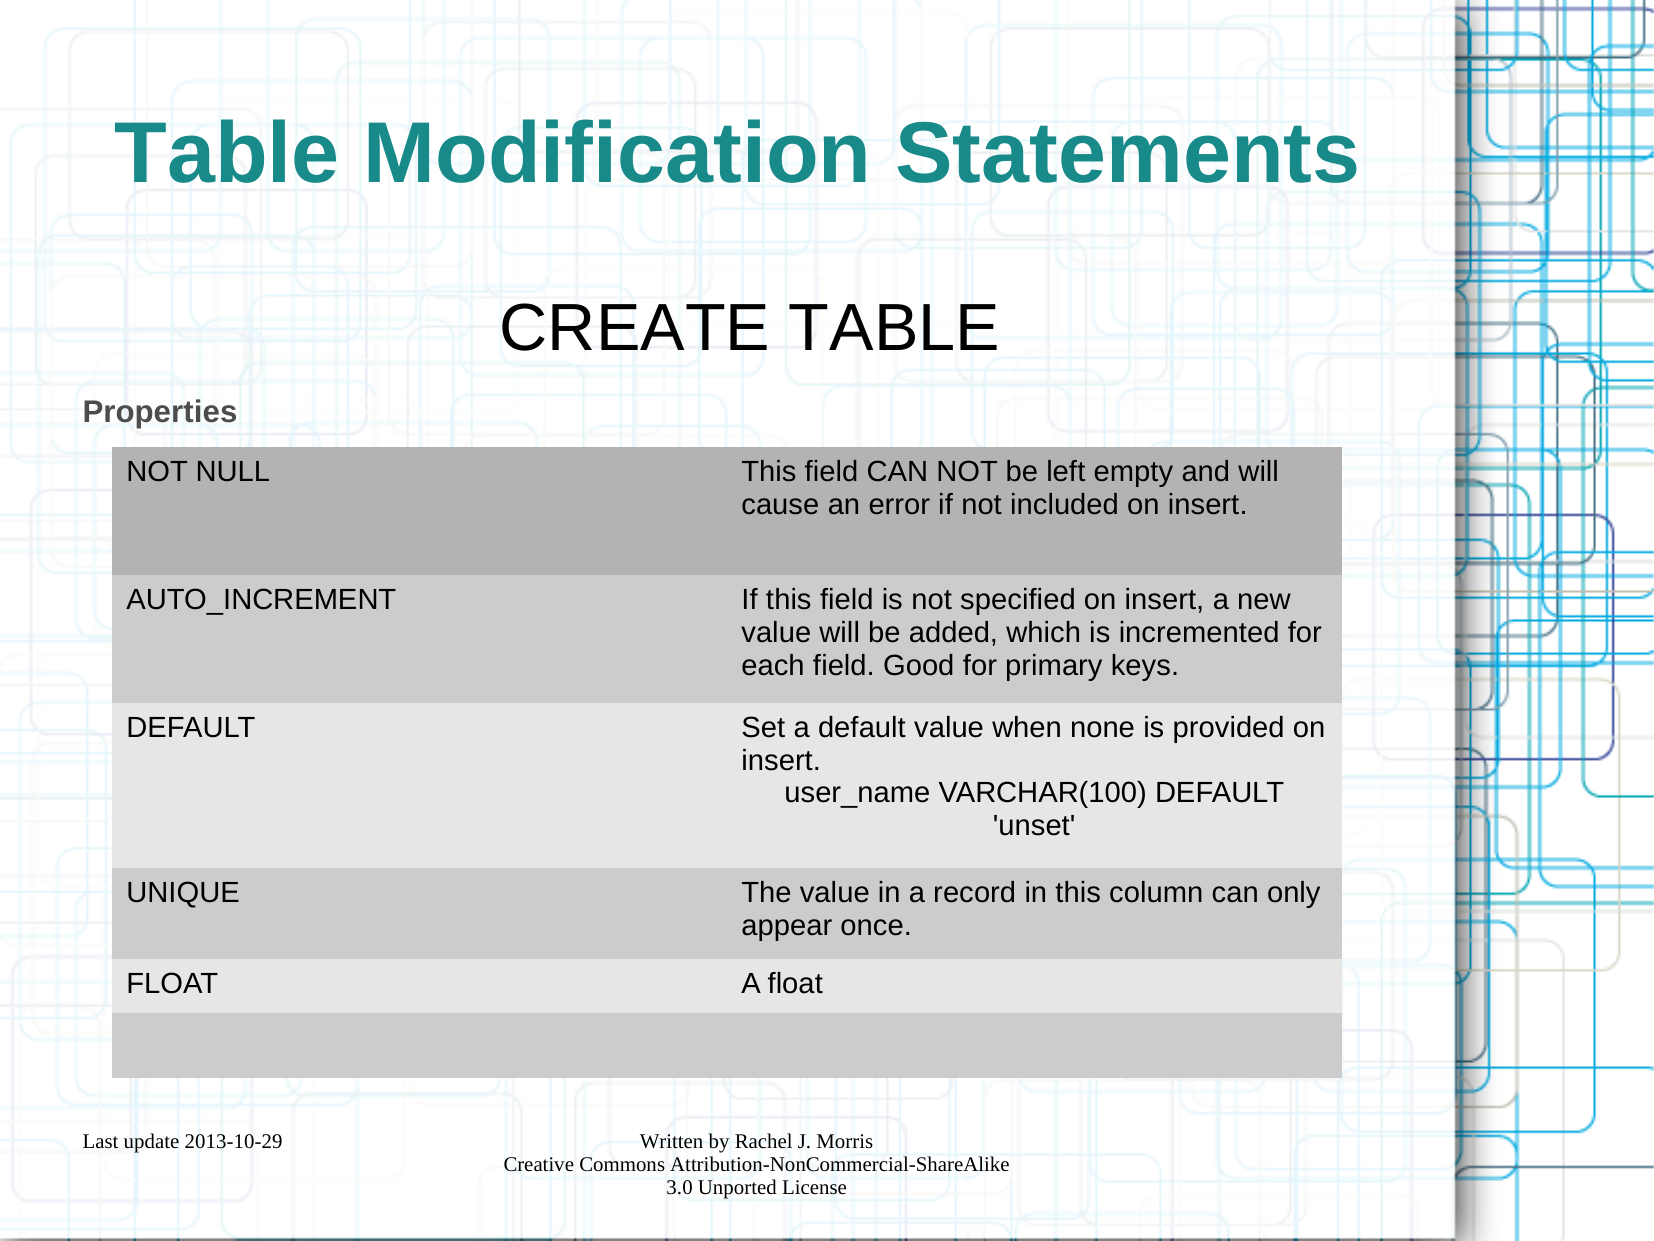

# Table Modification Statements
CREATE TABLE
Properties
| NOT NULL | This field CAN NOT be left empty and will cause an error if not included on insert. |
| --- | --- |
| AUTO\_INCREMENT | If this field is not specified on insert, a new value will be added, which is incremented for each field. Good for primary keys. |
| DEFAULT | Set a default value when none is provided on insert. user\_name VARCHAR(100) DEFAULT 'unset' |
| UNIQUE | The value in a record in this column can only appear once. |
| FLOAT | A float |
| | |